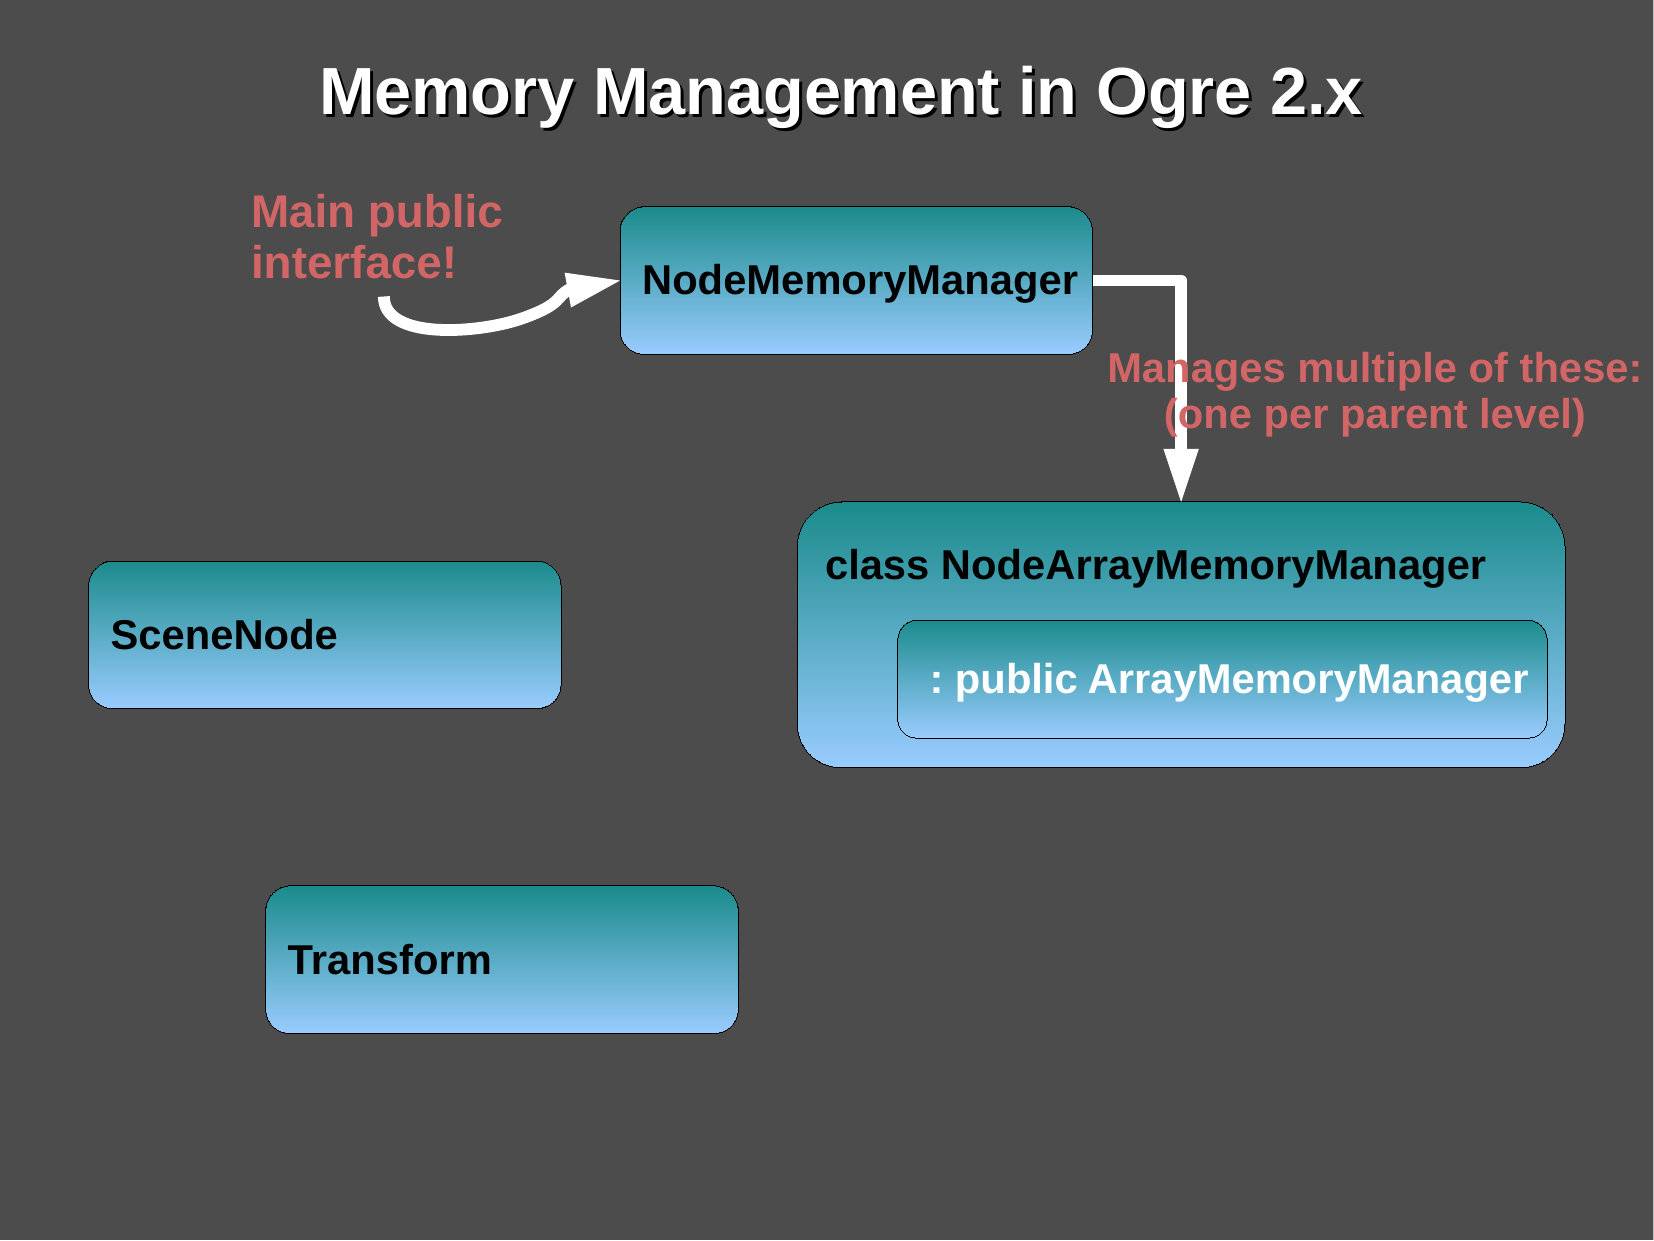

Memory Management in Ogre 2.x
Main public interface!
NodeMemoryManager
class NodeArrayMemoryManager
SceneNode
 : public ArrayMemoryManager
Transform